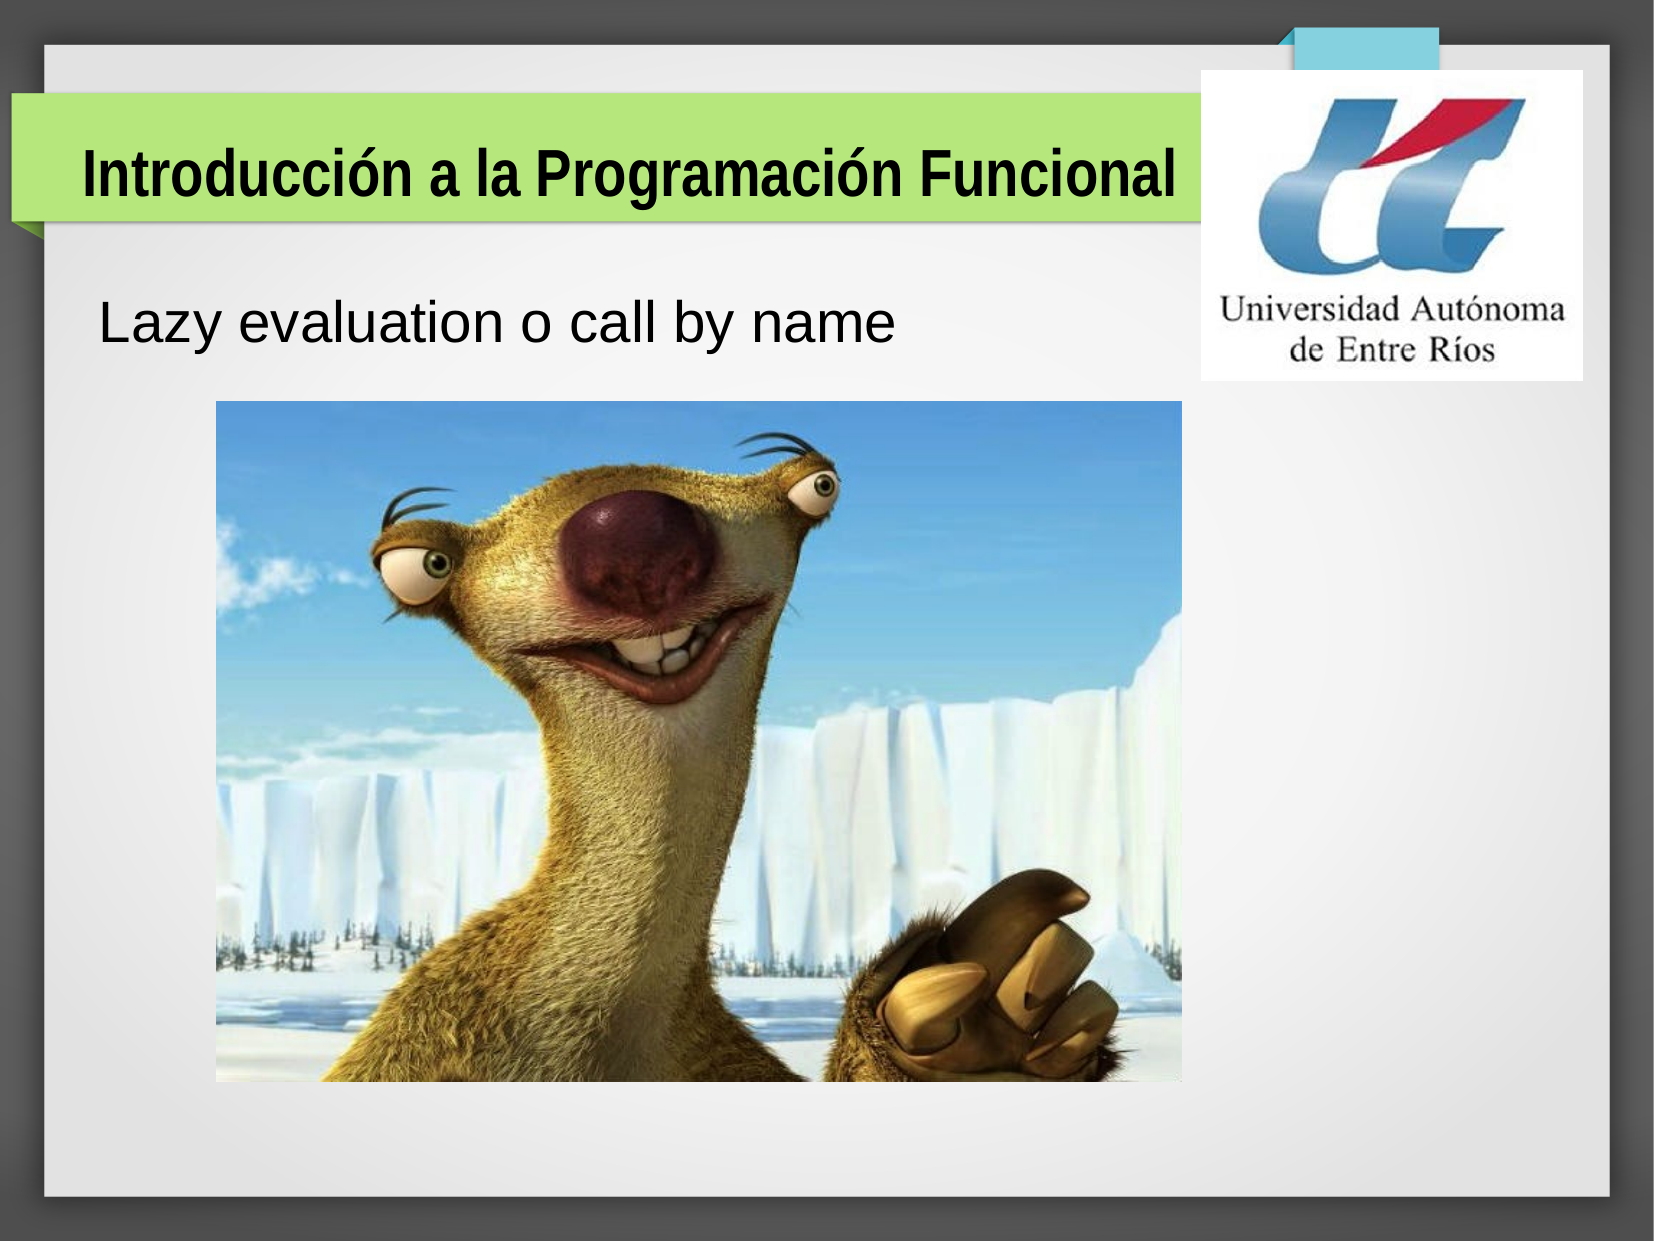

# Introducción a la Programación Funcional
 Lazy evaluation o call by name